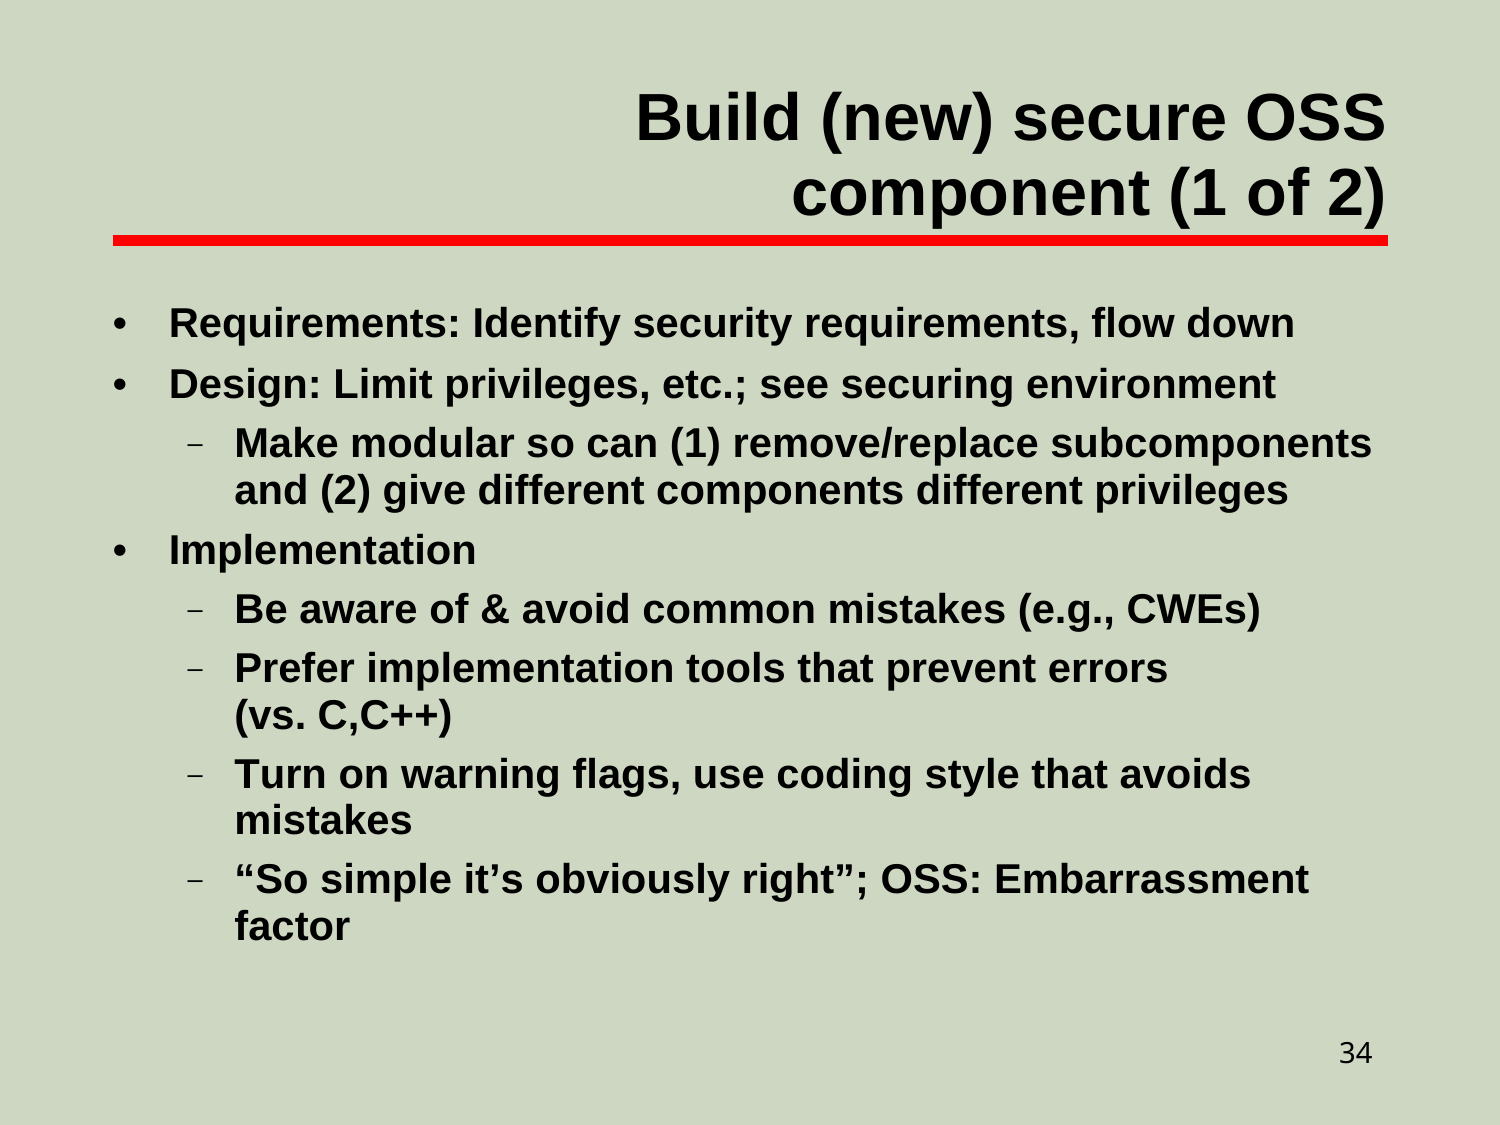

# Build (new) secure OSS component (1 of 2)
Requirements: Identify security requirements, flow down
Design: Limit privileges, etc.; see securing environment
Make modular so can (1) remove/replace subcomponents and (2) give different components different privileges
Implementation
Be aware of & avoid common mistakes (e.g., CWEs)
Prefer implementation tools that prevent errors
(vs. C,C++)
Turn on warning flags, use coding style that avoids mistakes
“So simple it’s obviously right”; OSS: Embarrassment factor